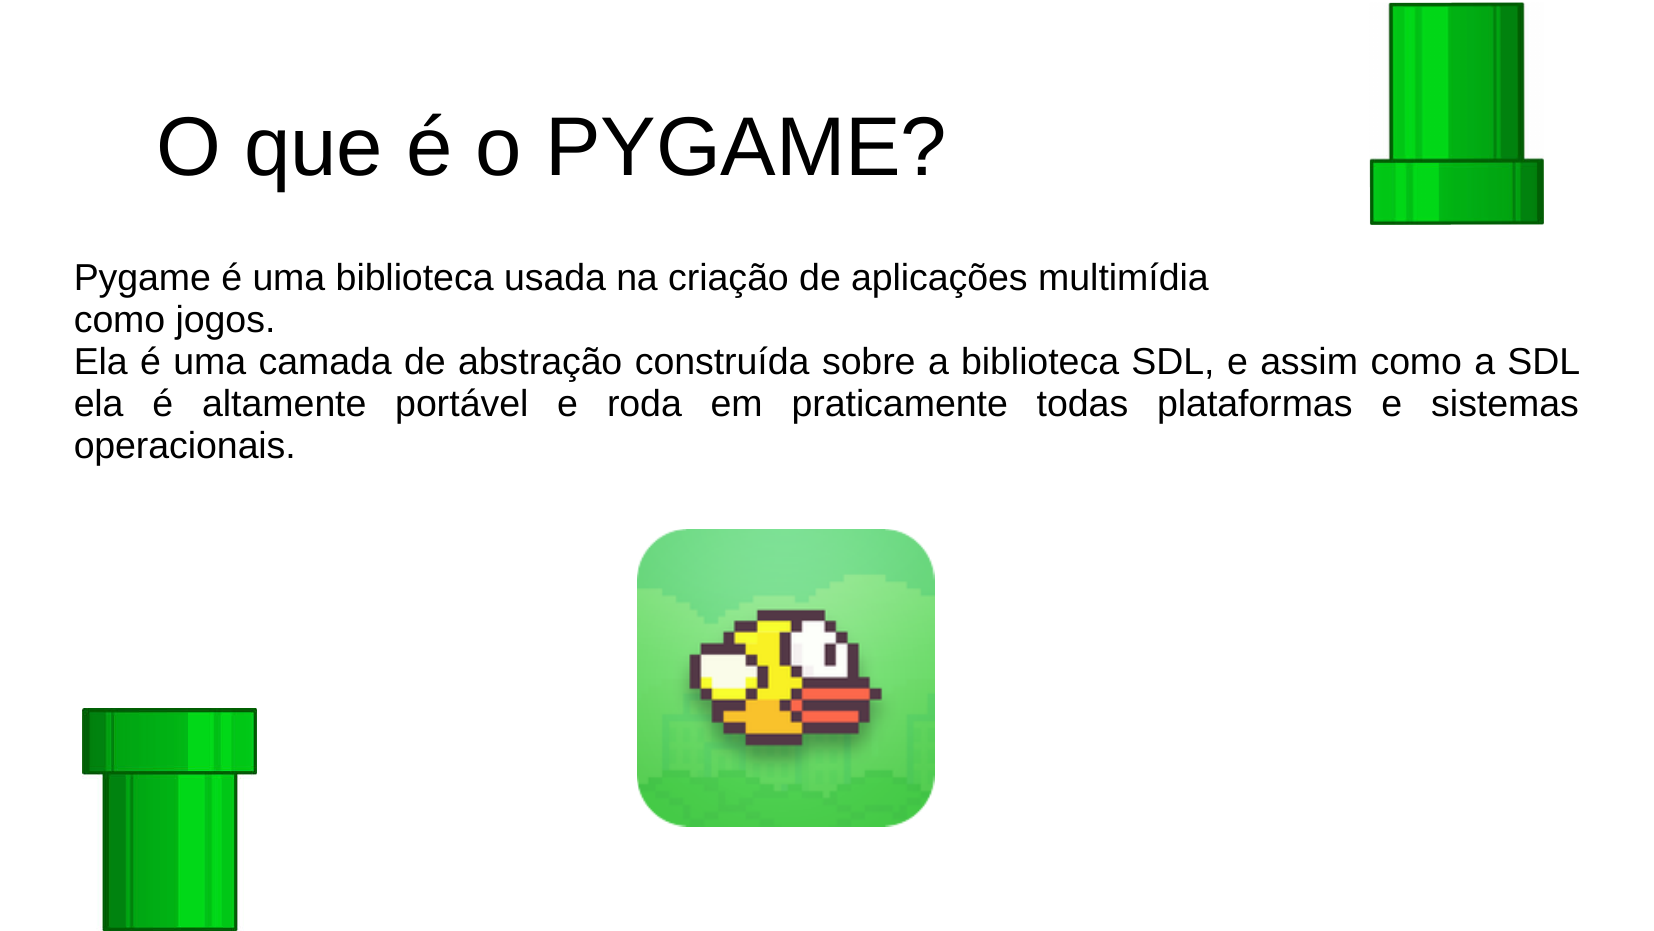

O que é o PYGAME?
Pygame é uma biblioteca usada na criação de aplicações multimídia
como jogos.
Ela é uma camada de abstração construída sobre a biblioteca SDL, e assim como a SDL ela é altamente portável e roda em praticamente todas plataformas e sistemas operacionais.